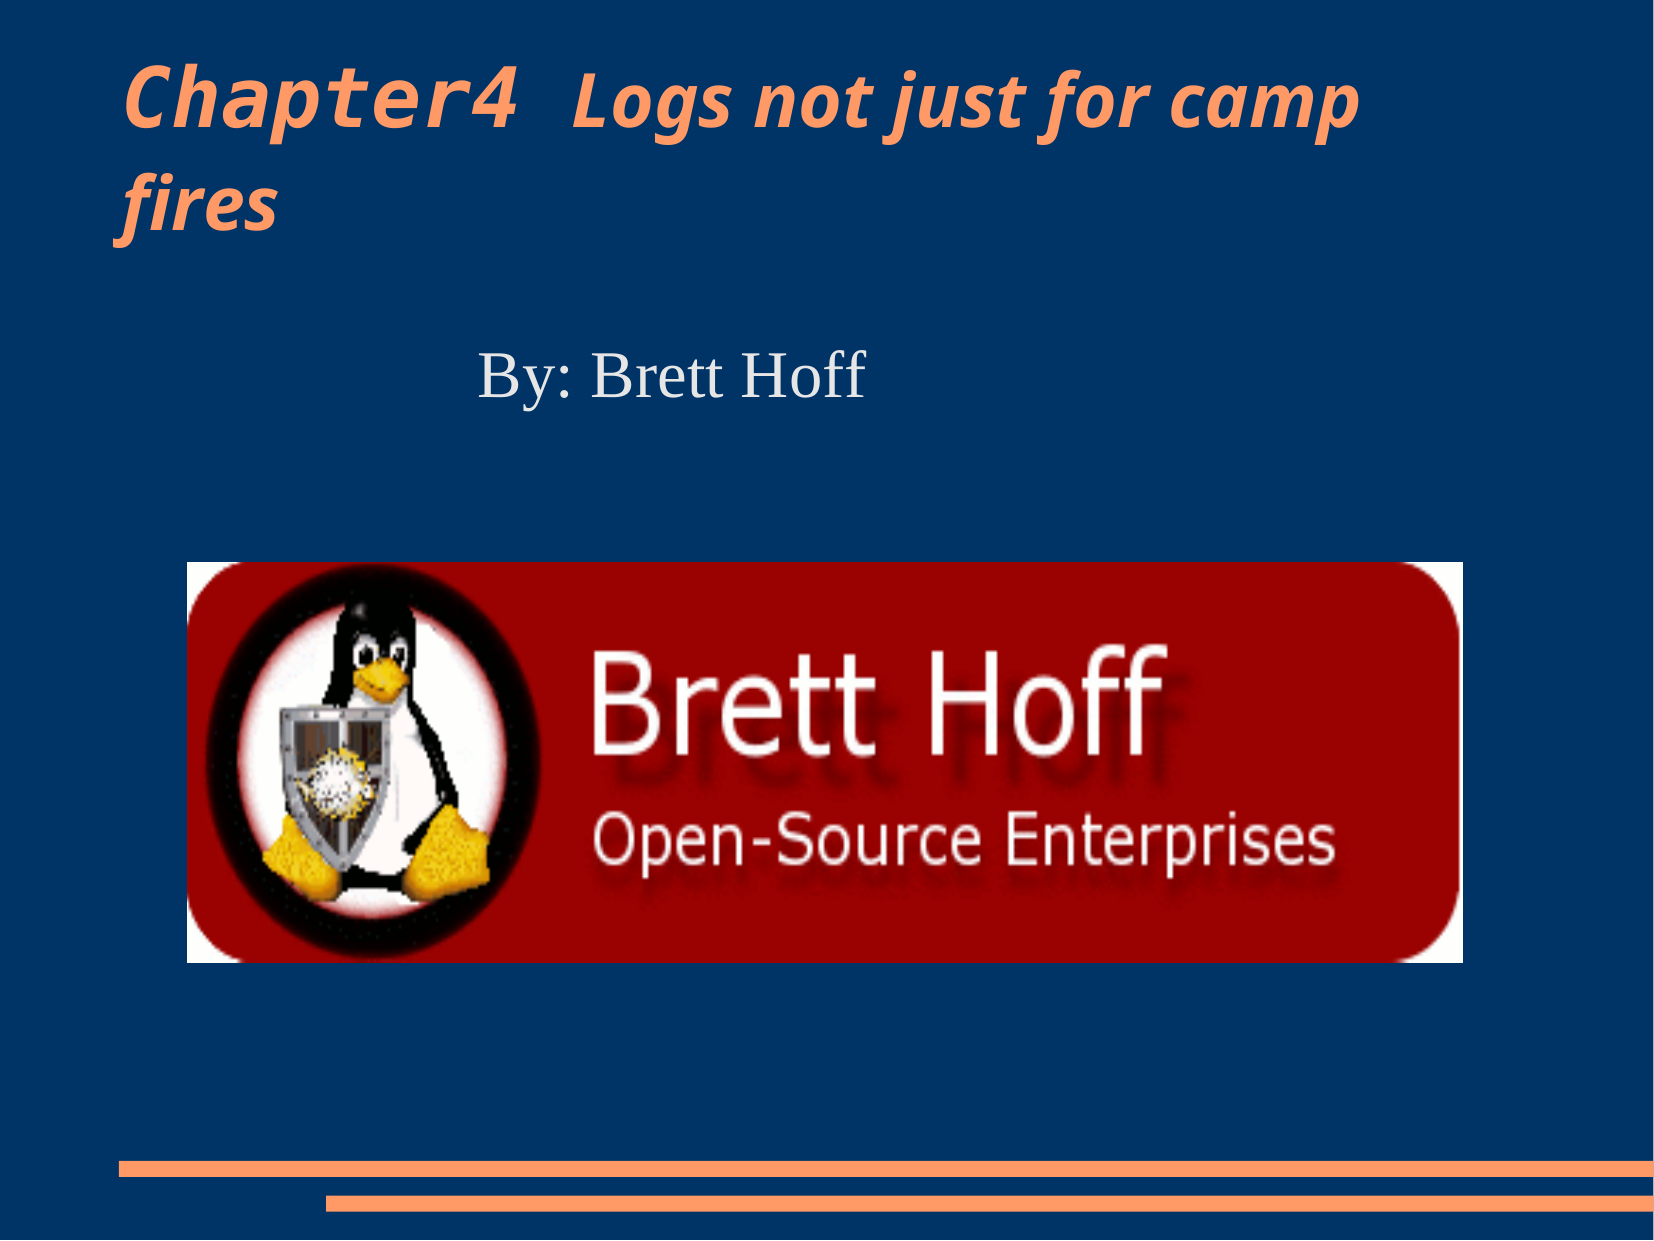

# Chapter4 Logs not just for camp fires
By: Brett Hoff